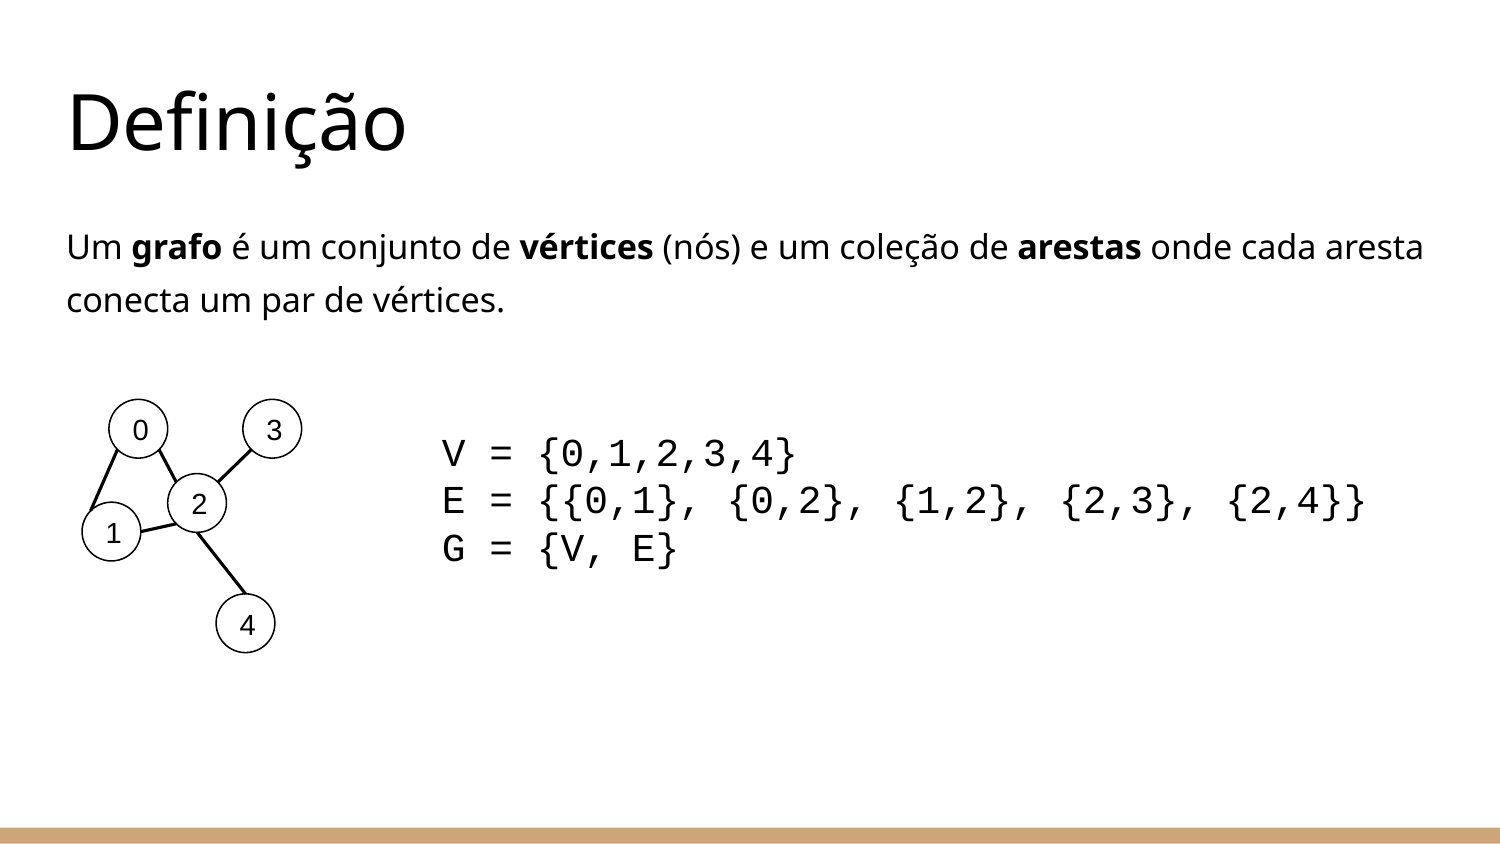

# Definição
Um grafo é um conjunto de vértices (nós) e um coleção de arestas onde cada aresta conecta um par de vértices.
0
3
V = {0,1,2,3,4}
E = {{0,1}, {0,2}, {1,2}, {2,3}, {2,4}}
G = {V, E}
2
1
4